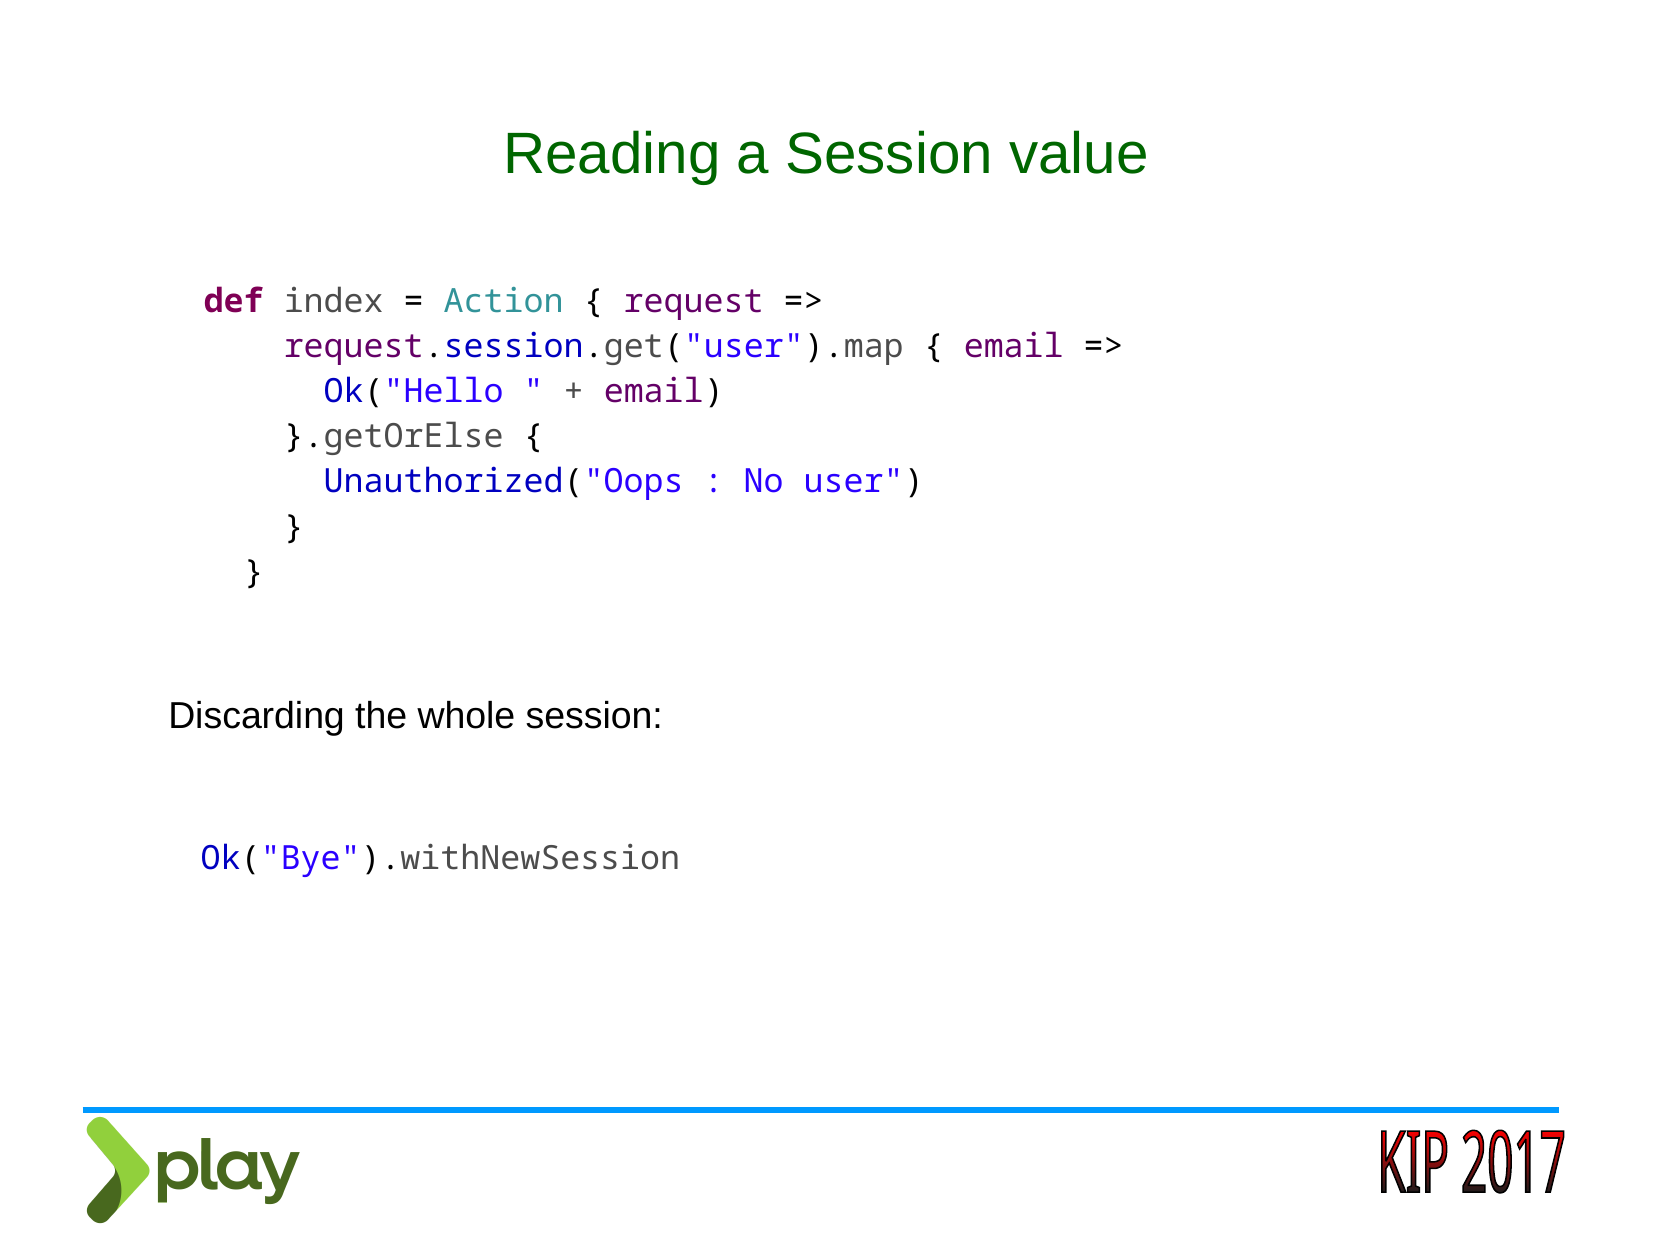

# Reading a Session value
def index = Action { request =>
 request.session.get("user").map { email =>
 Ok("Hello " + email)
 }.getOrElse {
 Unauthorized("Oops : No user")
 }
 }
Discarding the whole session:
 Ok("Bye").withNewSession